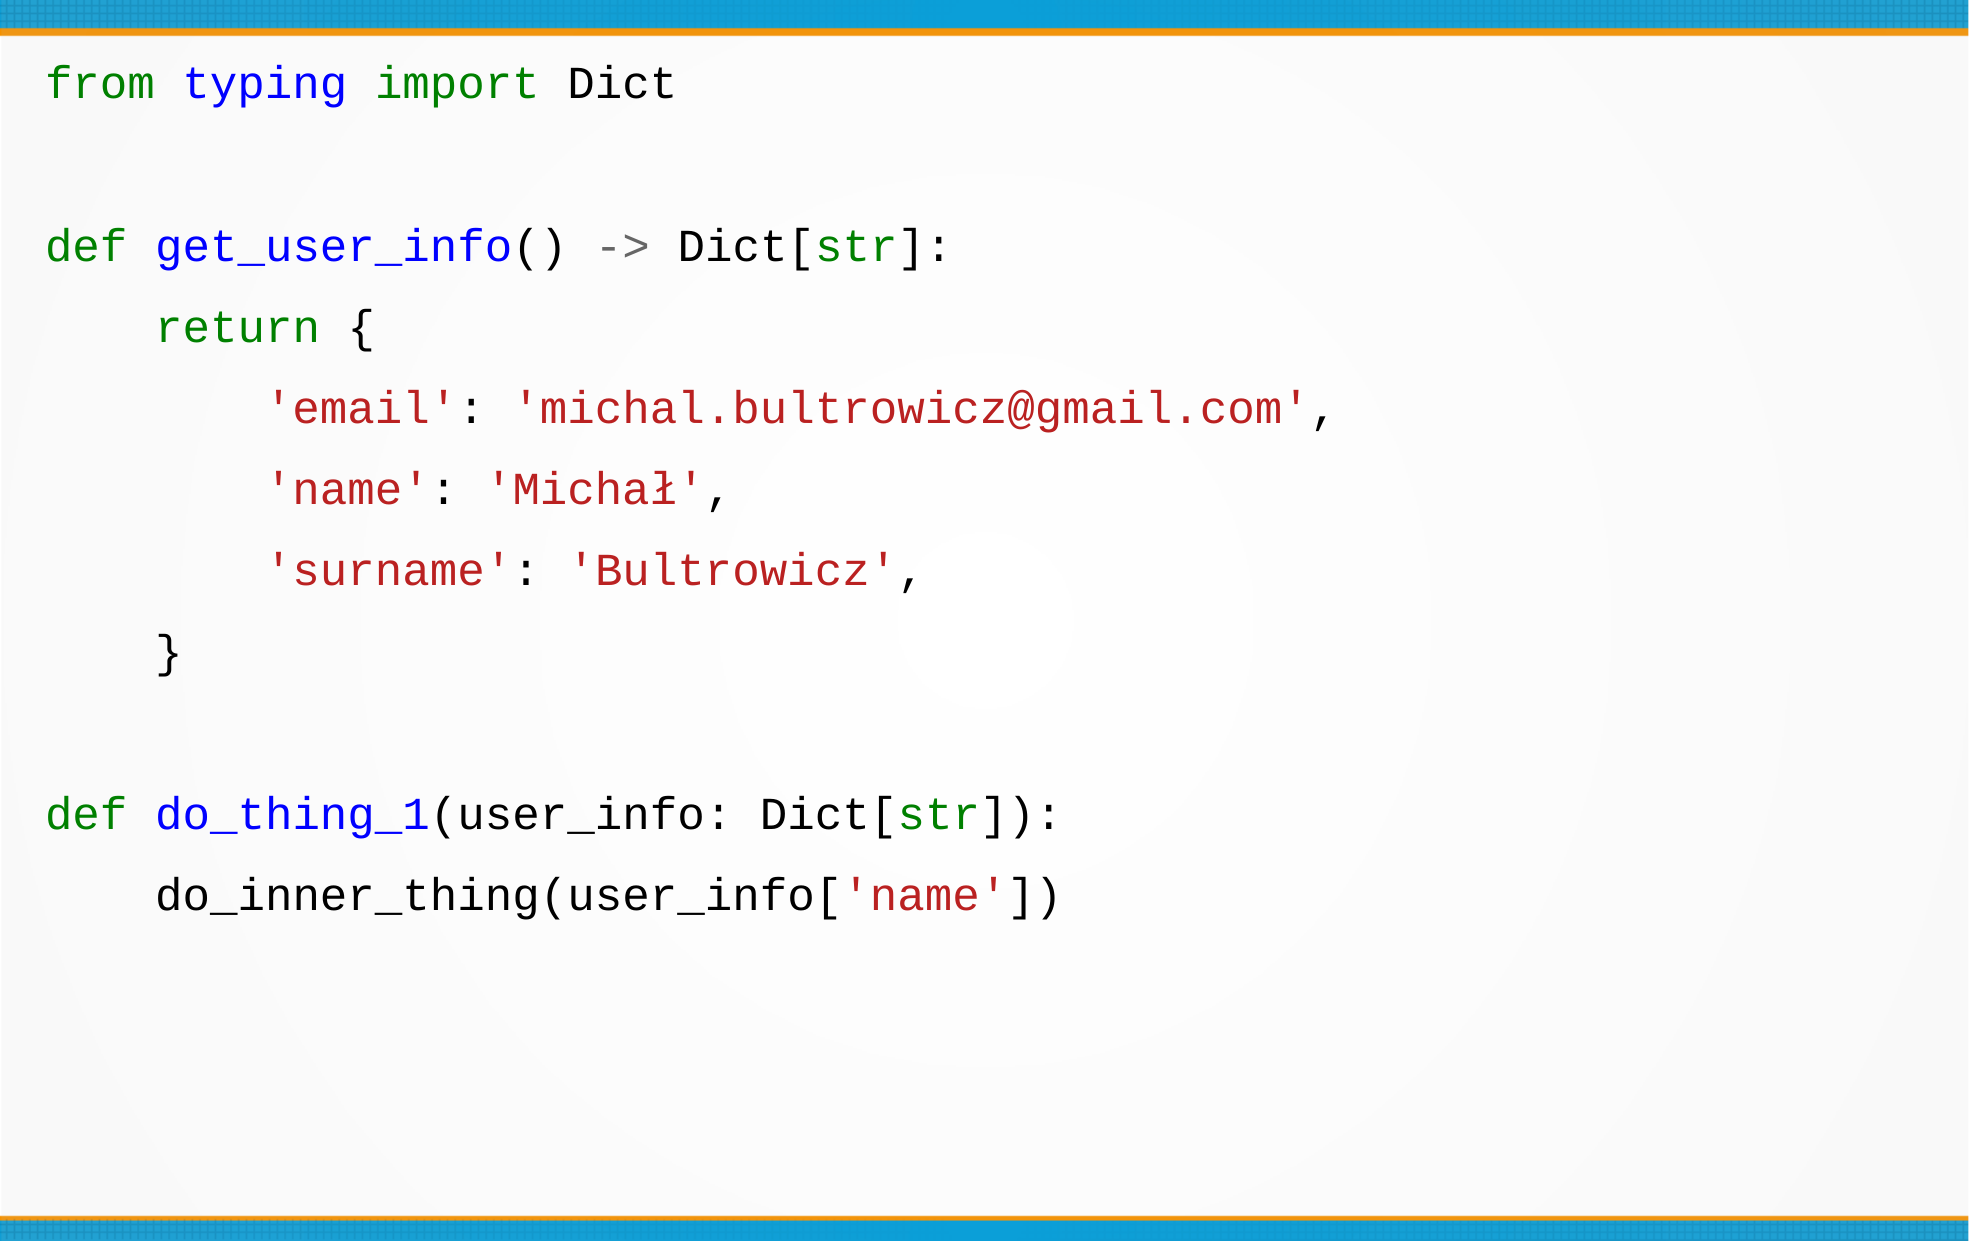

# from typing import Dict
def get_user_info() -> Dict[str]:
 return {
 'email': 'michal.bultrowicz@gmail.com',
 'name': 'Michał',
 'surname': 'Bultrowicz',
 }
def do_thing_1(user_info: Dict[str]):
 do_inner_thing(user_info['name'])